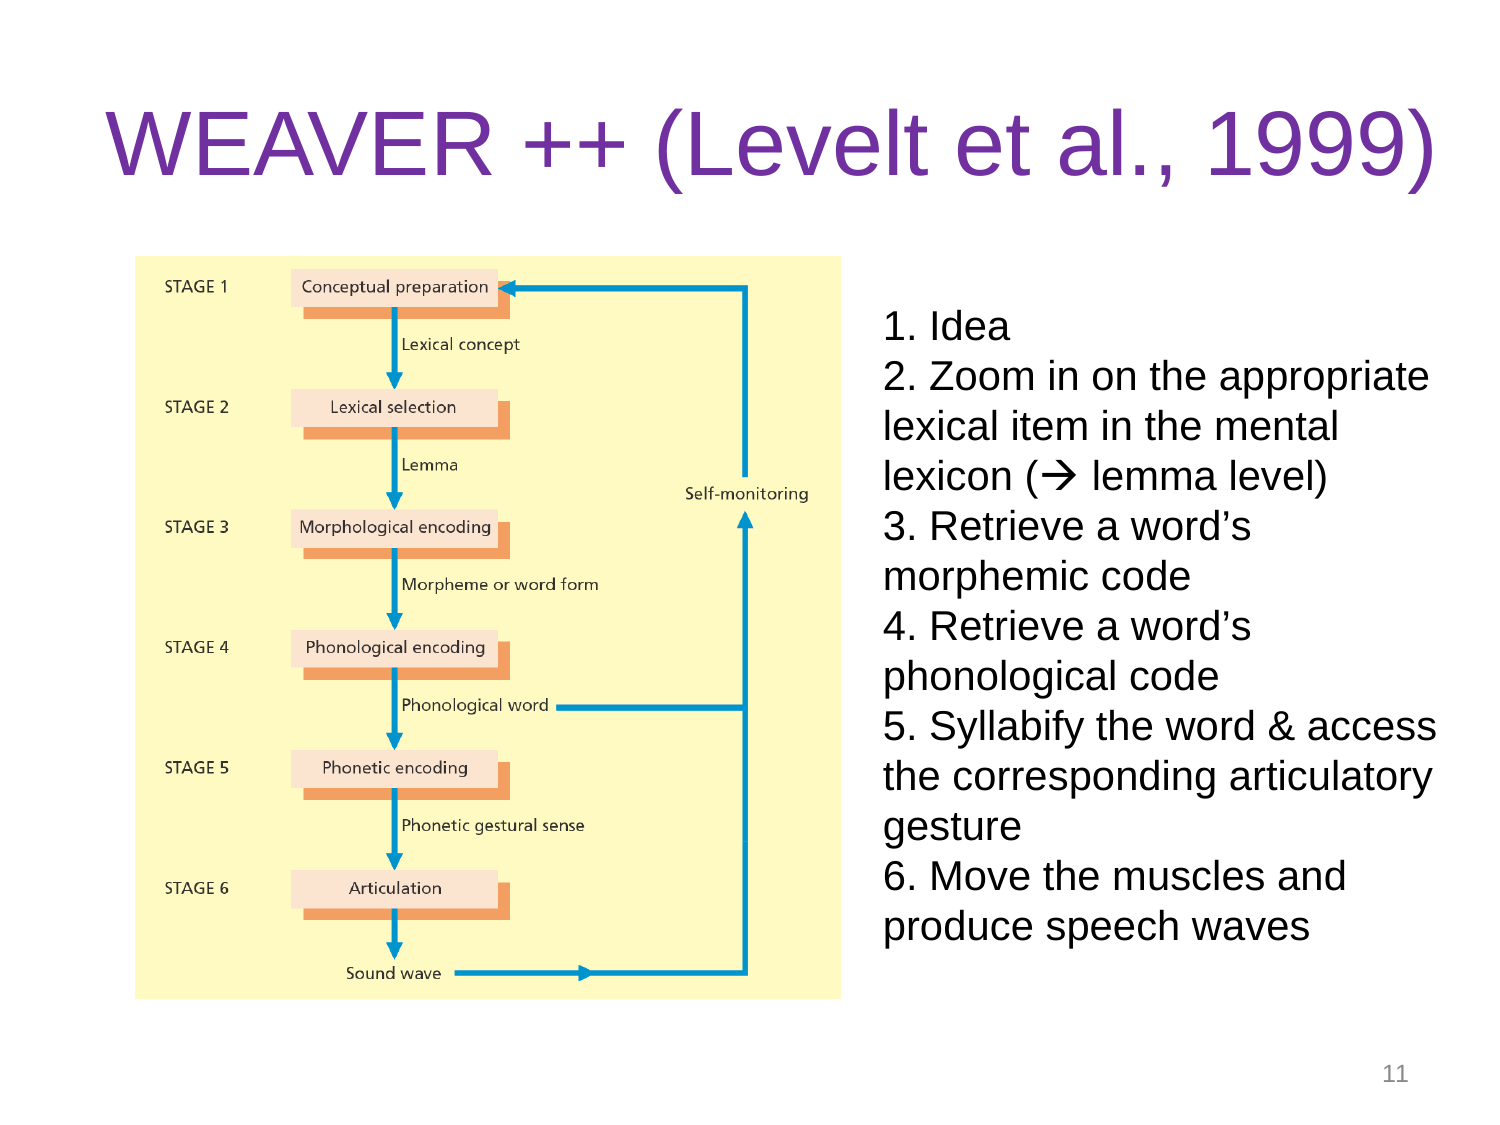

# WEAVER ++ (Levelt et al., 1999)
1. Idea
2. Zoom in on the appropriate lexical item in the mental lexicon ( lemma level)
3. Retrieve a word’s morphemic code
4. Retrieve a word’s phonological code
5. Syllabify the word & access the corresponding articulatory gesture
6. Move the muscles and produce speech waves